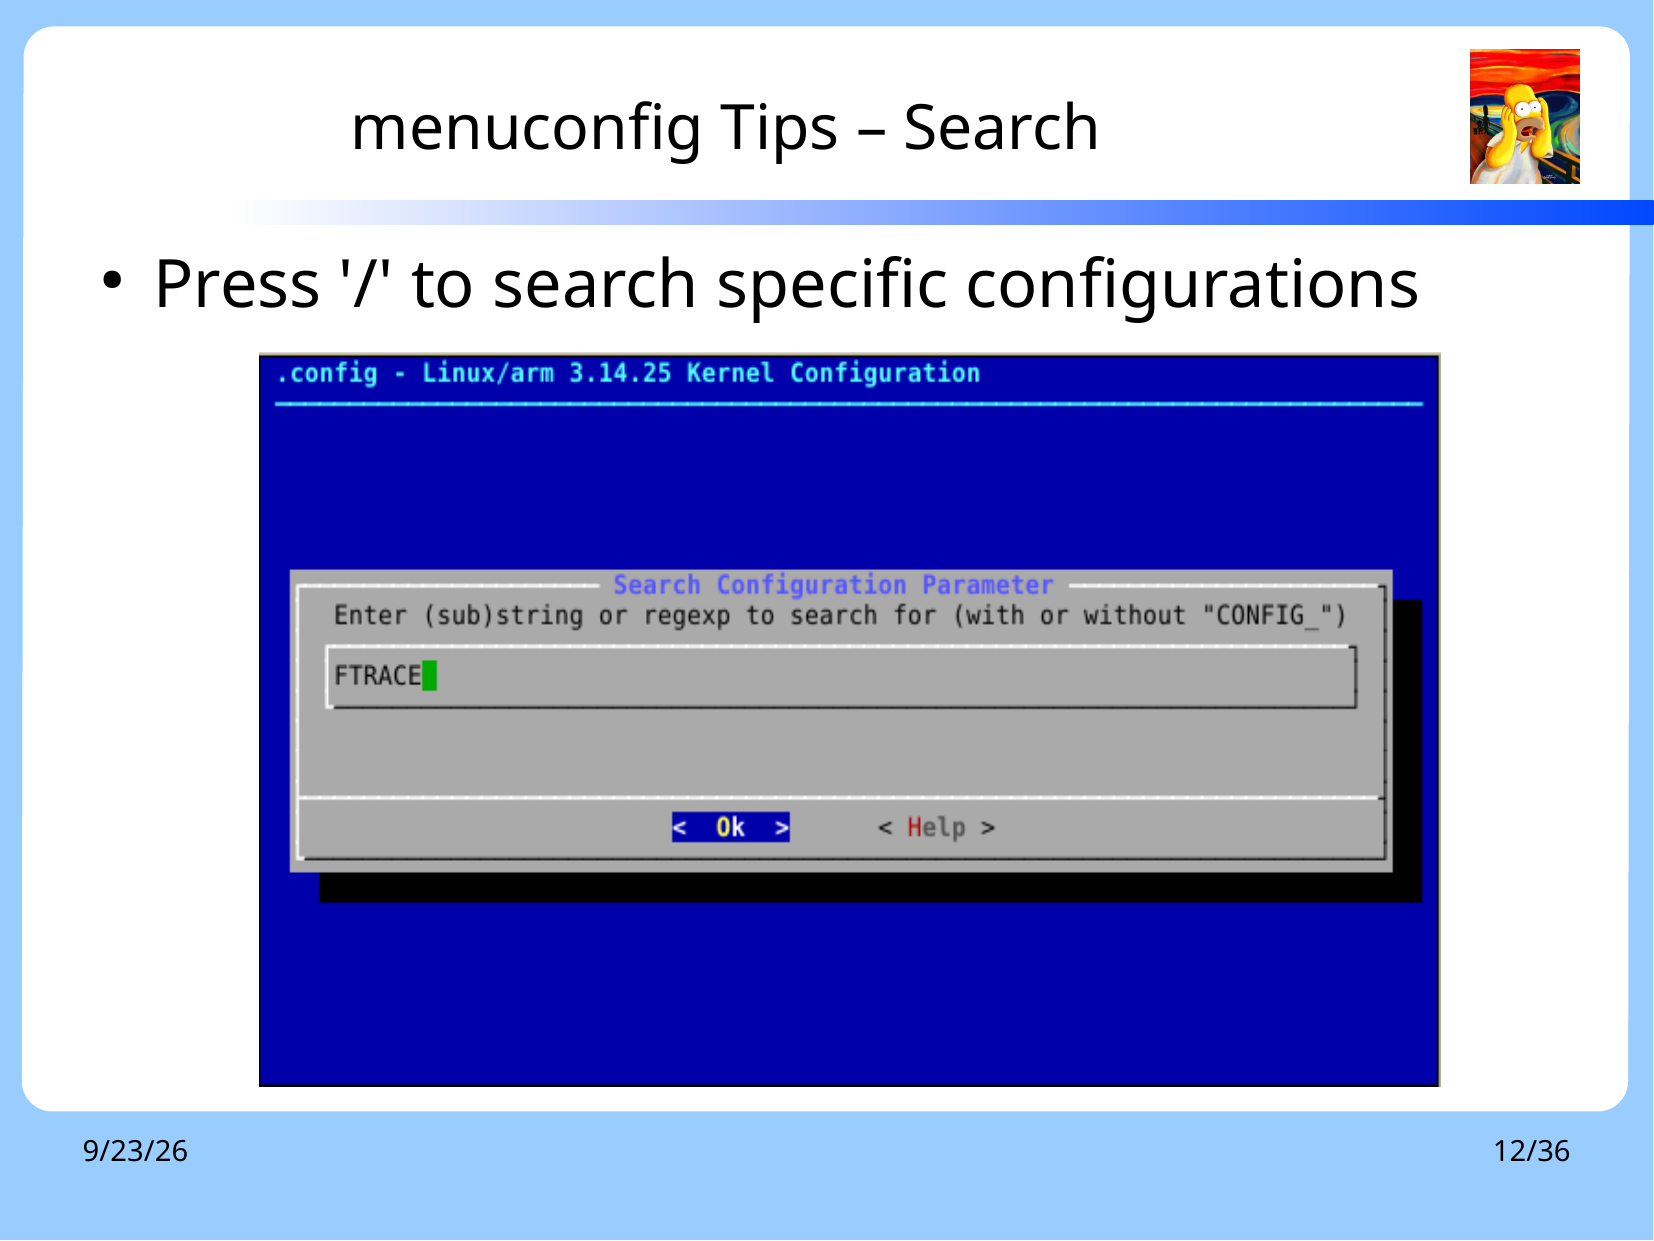

# menuconfig Tips – Search
Press '/' to search specific configurations
12